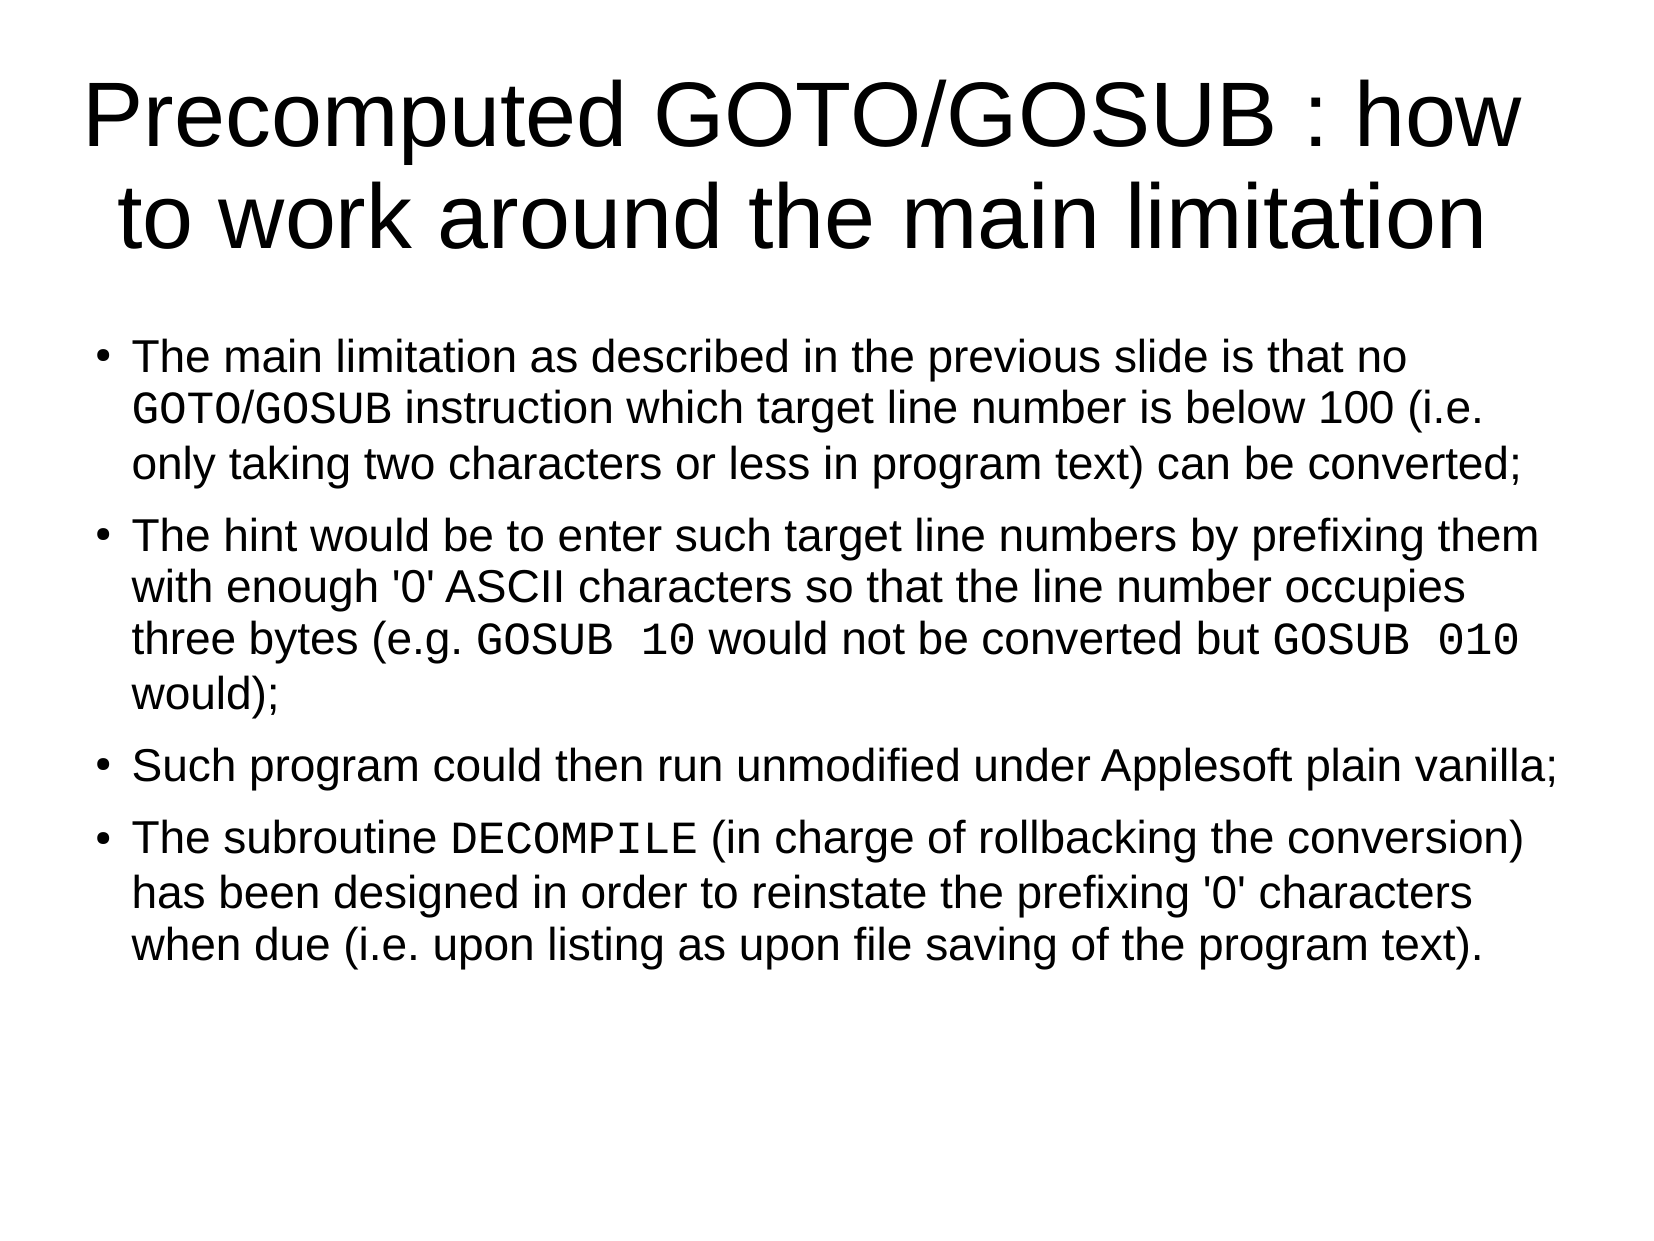

# Precomputed GOTO/GOSUB : how to work around the main limitation
The main limitation as described in the previous slide is that no GOTO/GOSUB instruction which target line number is below 100 (i.e. only taking two characters or less in program text) can be converted;
The hint would be to enter such target line numbers by prefixing them with enough '0' ASCII characters so that the line number occupies three bytes (e.g. GOSUB 10 would not be converted but GOSUB 010 would);
Such program could then run unmodified under Applesoft plain vanilla;
The subroutine DECOMPILE (in charge of rollbacking the conversion) has been designed in order to reinstate the prefixing '0' characters when due (i.e. upon listing as upon file saving of the program text).